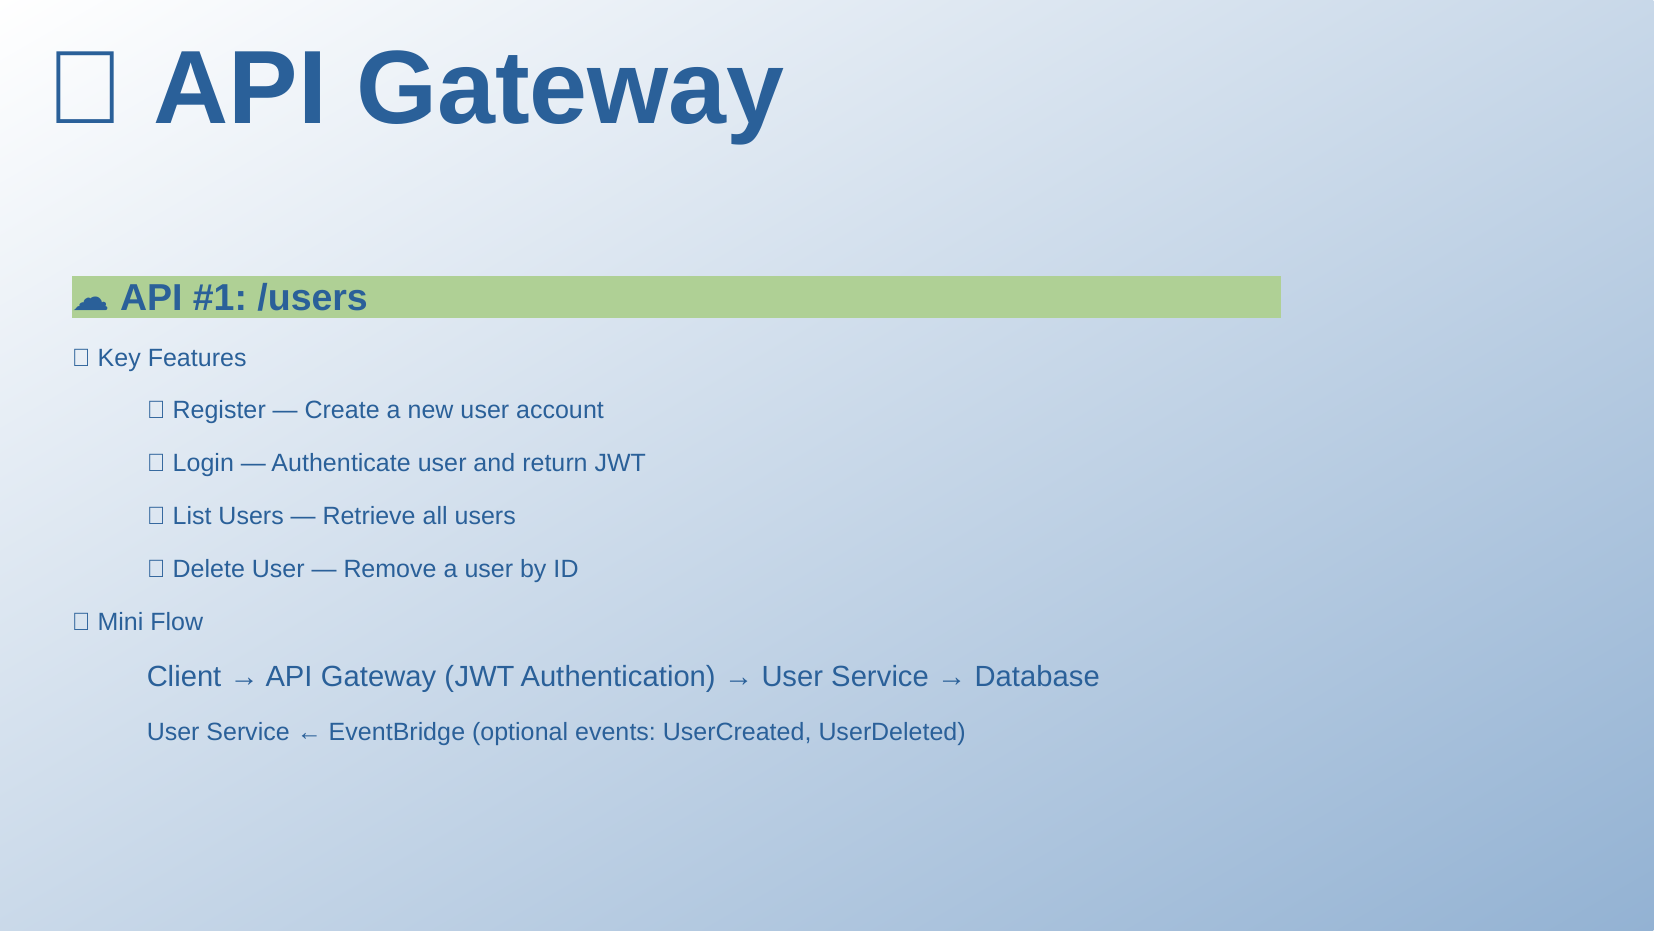

🔀 API Gateway
☁️ API #1: /users
🔧 Key Features
	📝 Register — Create a new user account
	🔐 Login — Authenticate user and return JWT
	📃 List Users — Retrieve all users
	❌ Delete User — Remove a user by ID
🔄 Mini Flow
	Client → API Gateway (JWT Authentication) → User Service → Database
	User Service ← EventBridge (optional events: UserCreated, UserDeleted)